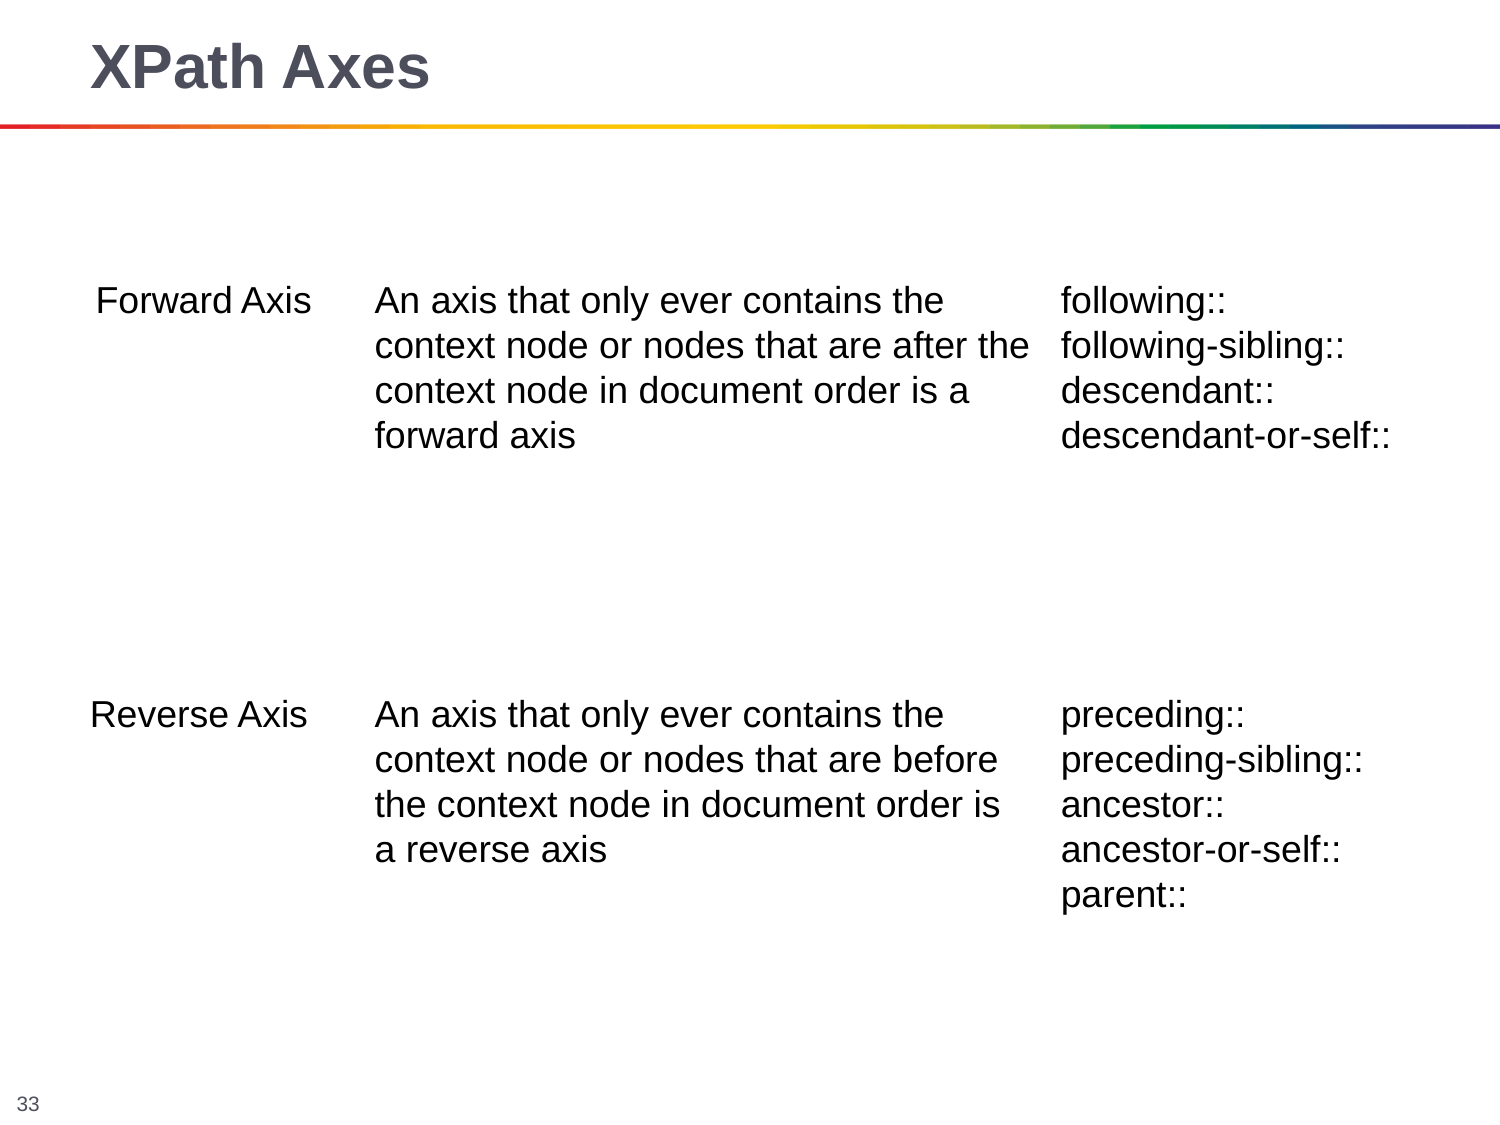

# XPath Axes
Forward Axis
An axis that only ever contains the context node or nodes that are after the context node in document order is a forward axis
following::
following-sibling::
descendant::
descendant-or-self::
Reverse Axis
An axis that only ever contains the context node or nodes that are before the context node in document order is a reverse axis
preceding::
preceding-sibling::
ancestor::
ancestor-or-self::
parent::